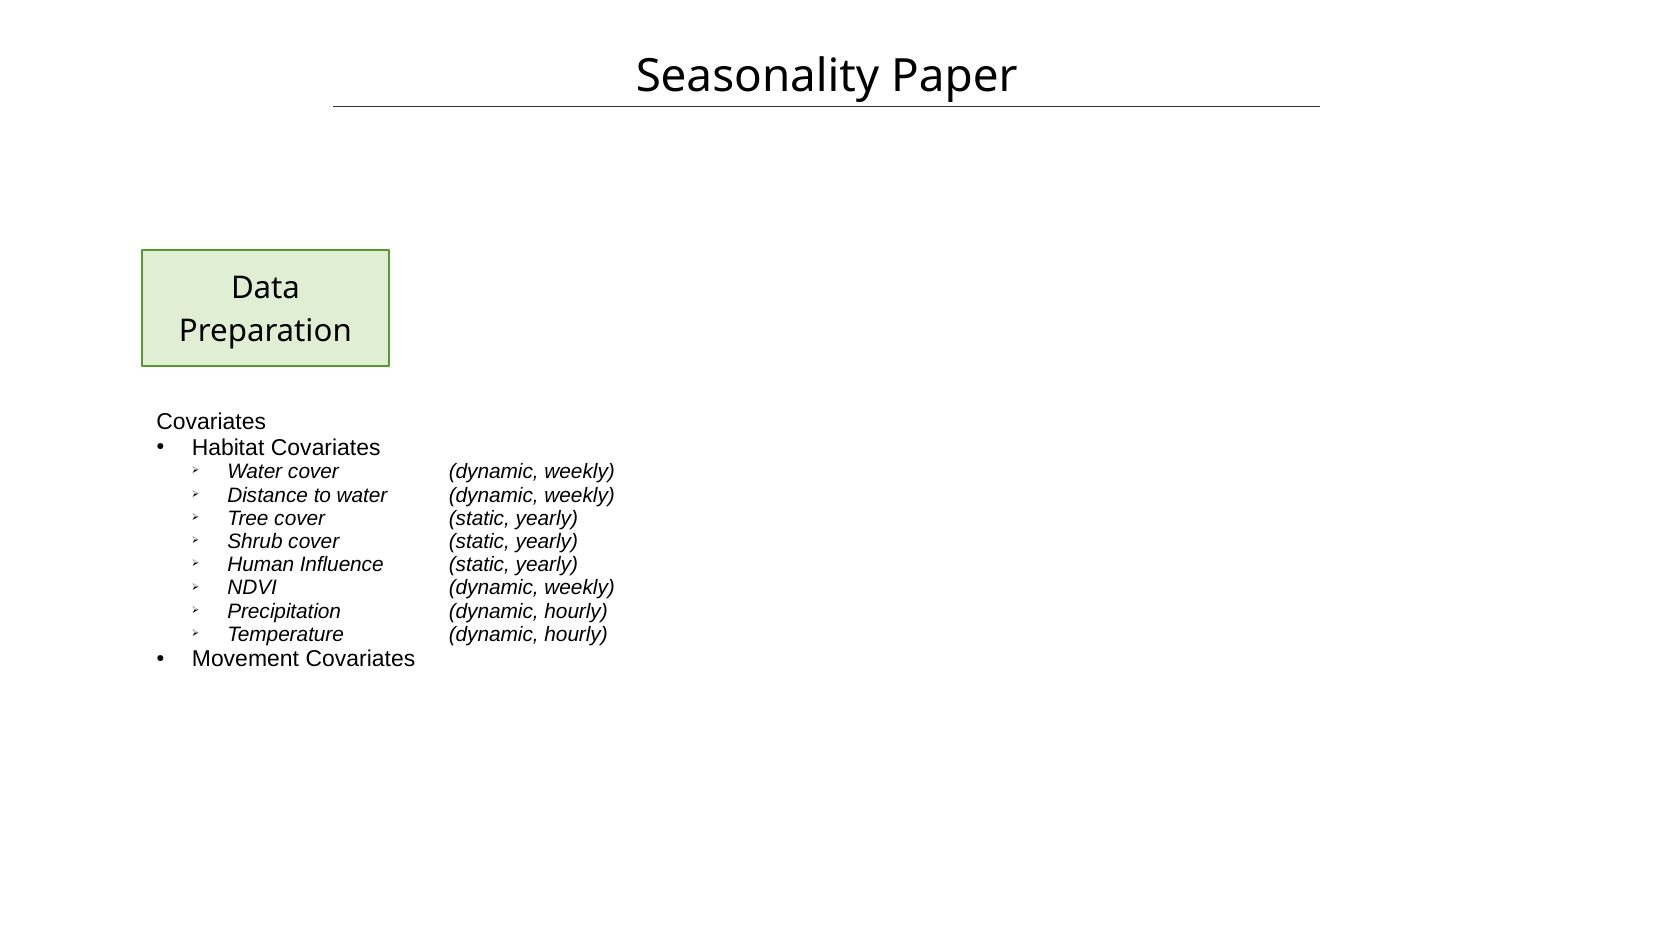

Seasonality Paper
Data Preparation
Covariates
Habitat Covariates
Water cover		(dynamic, weekly)
Distance to water	(dynamic, weekly)
Tree cover		(static, yearly)
Shrub cover		(static, yearly)
Human Influence	(static, yearly)
NDVI			(dynamic, weekly)
Precipitation		(dynamic, hourly)
Temperature		(dynamic, hourly)
Movement Covariates